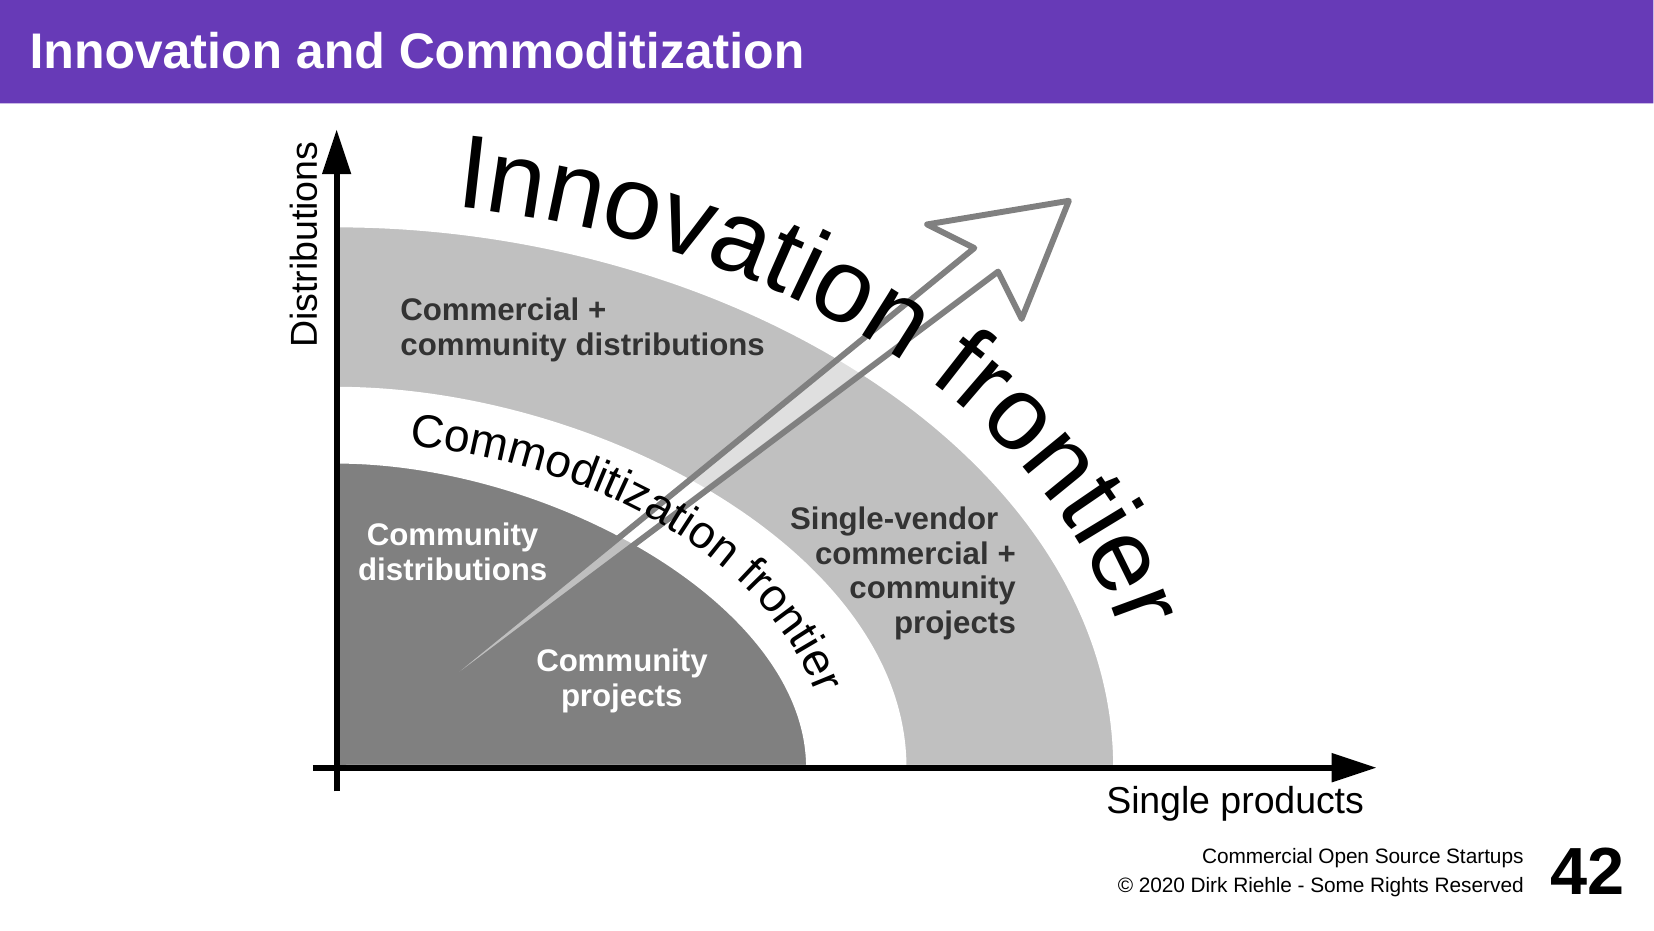

# Innovation and Commoditization
Innovation frontier
Commercial +
community distributions
Single-vendor commercial + community
projects
Distributions
Commoditization frontier
Community
distributions
Community
projects
Single products
Commercial Open Source Startups
42
© 2020 Dirk Riehle - Some Rights Reserved